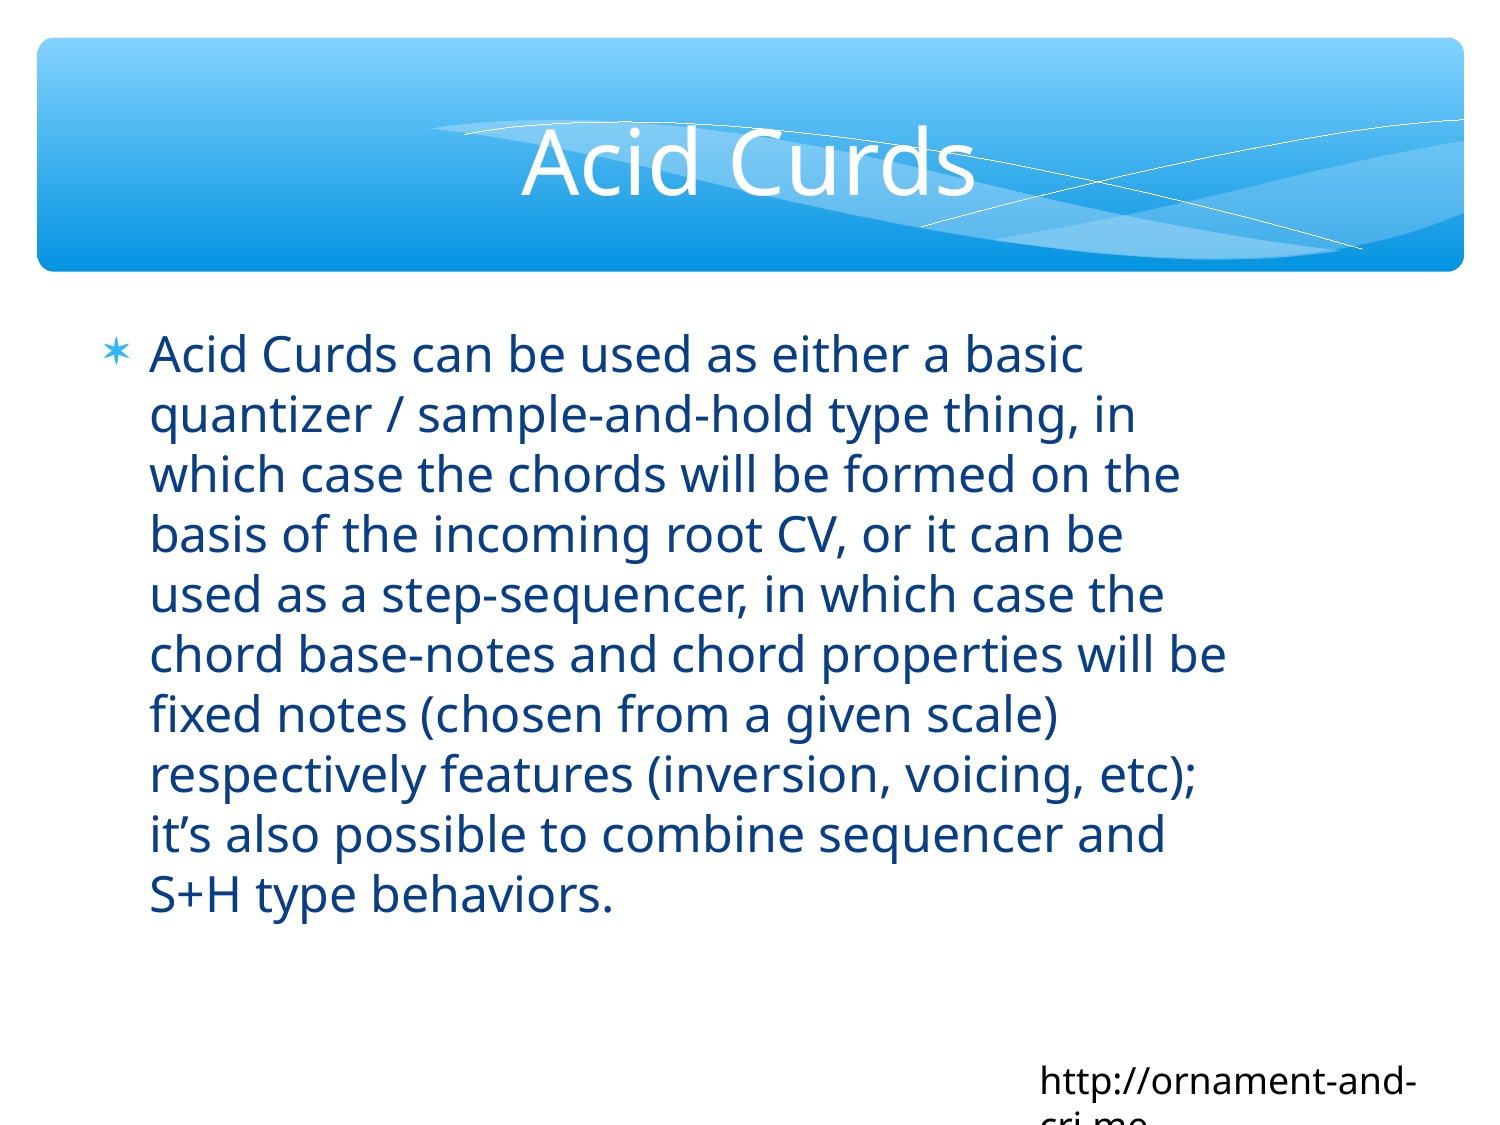

# Acid Curds
Acid Curds can be used as either a basic quantizer / sample-and-hold type thing, in which case the chords will be formed on the basis of the incoming root CV, or it can be used as a step-sequencer, in which case the chord base-notes and chord properties will be fixed notes (chosen from a given scale) respectively features (inversion, voicing, etc); it’s also possible to combine sequencer and S+H type behaviors.
http://ornament-and-cri.me